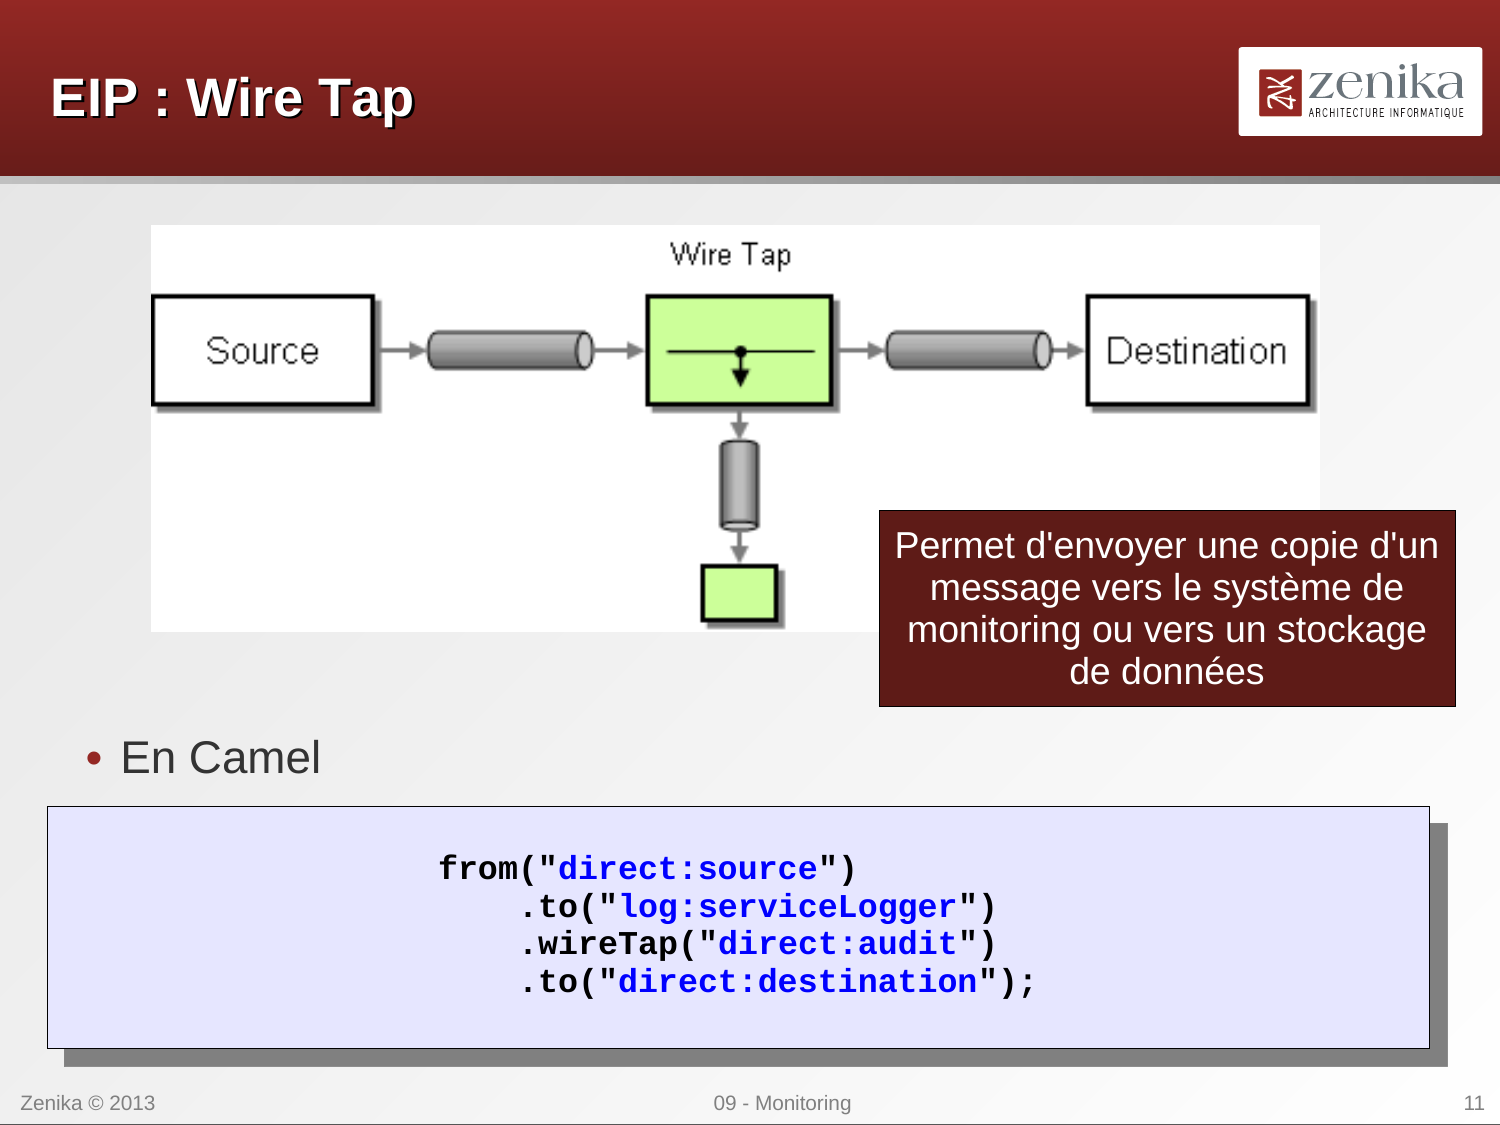

# EIP : Wire Tap
En Camel
Permet d'envoyer une copie d'un message vers le système de monitoring ou vers un stockage de données
from("direct:source")
 .to("log:serviceLogger")
 .wireTap("direct:audit")
 .to("direct:destination");